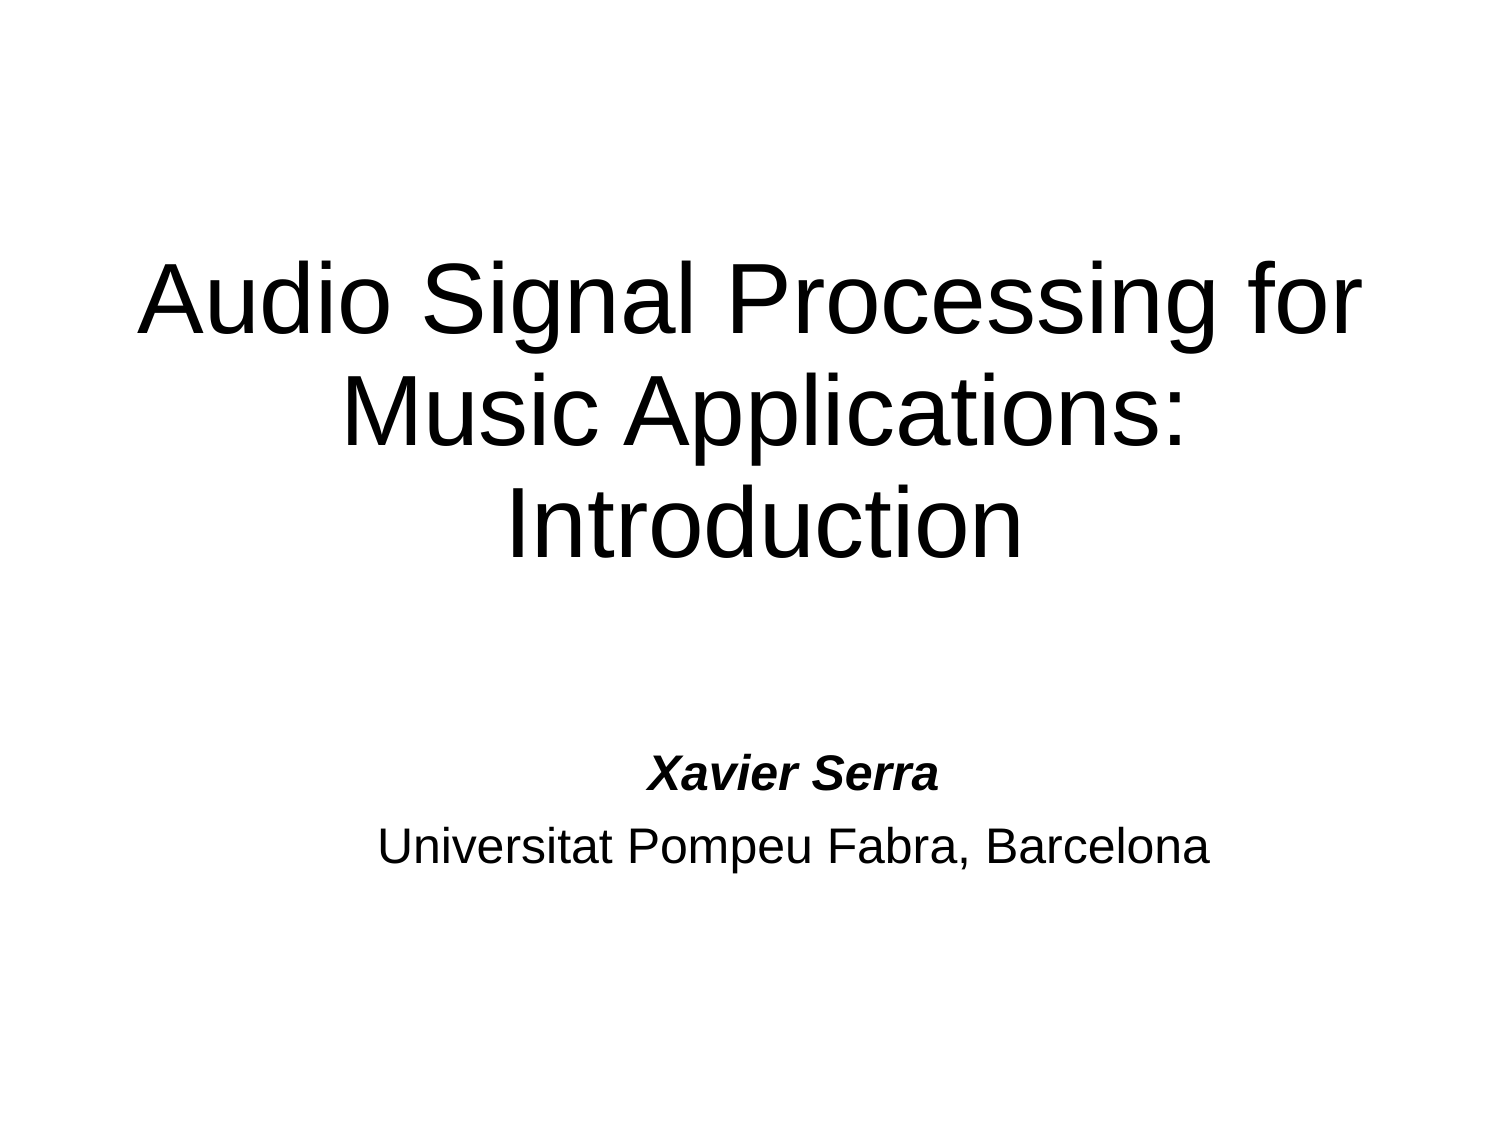

# Audio Signal Processing for Music Applications: Introduction
Xavier Serra
Universitat Pompeu Fabra, Barcelona